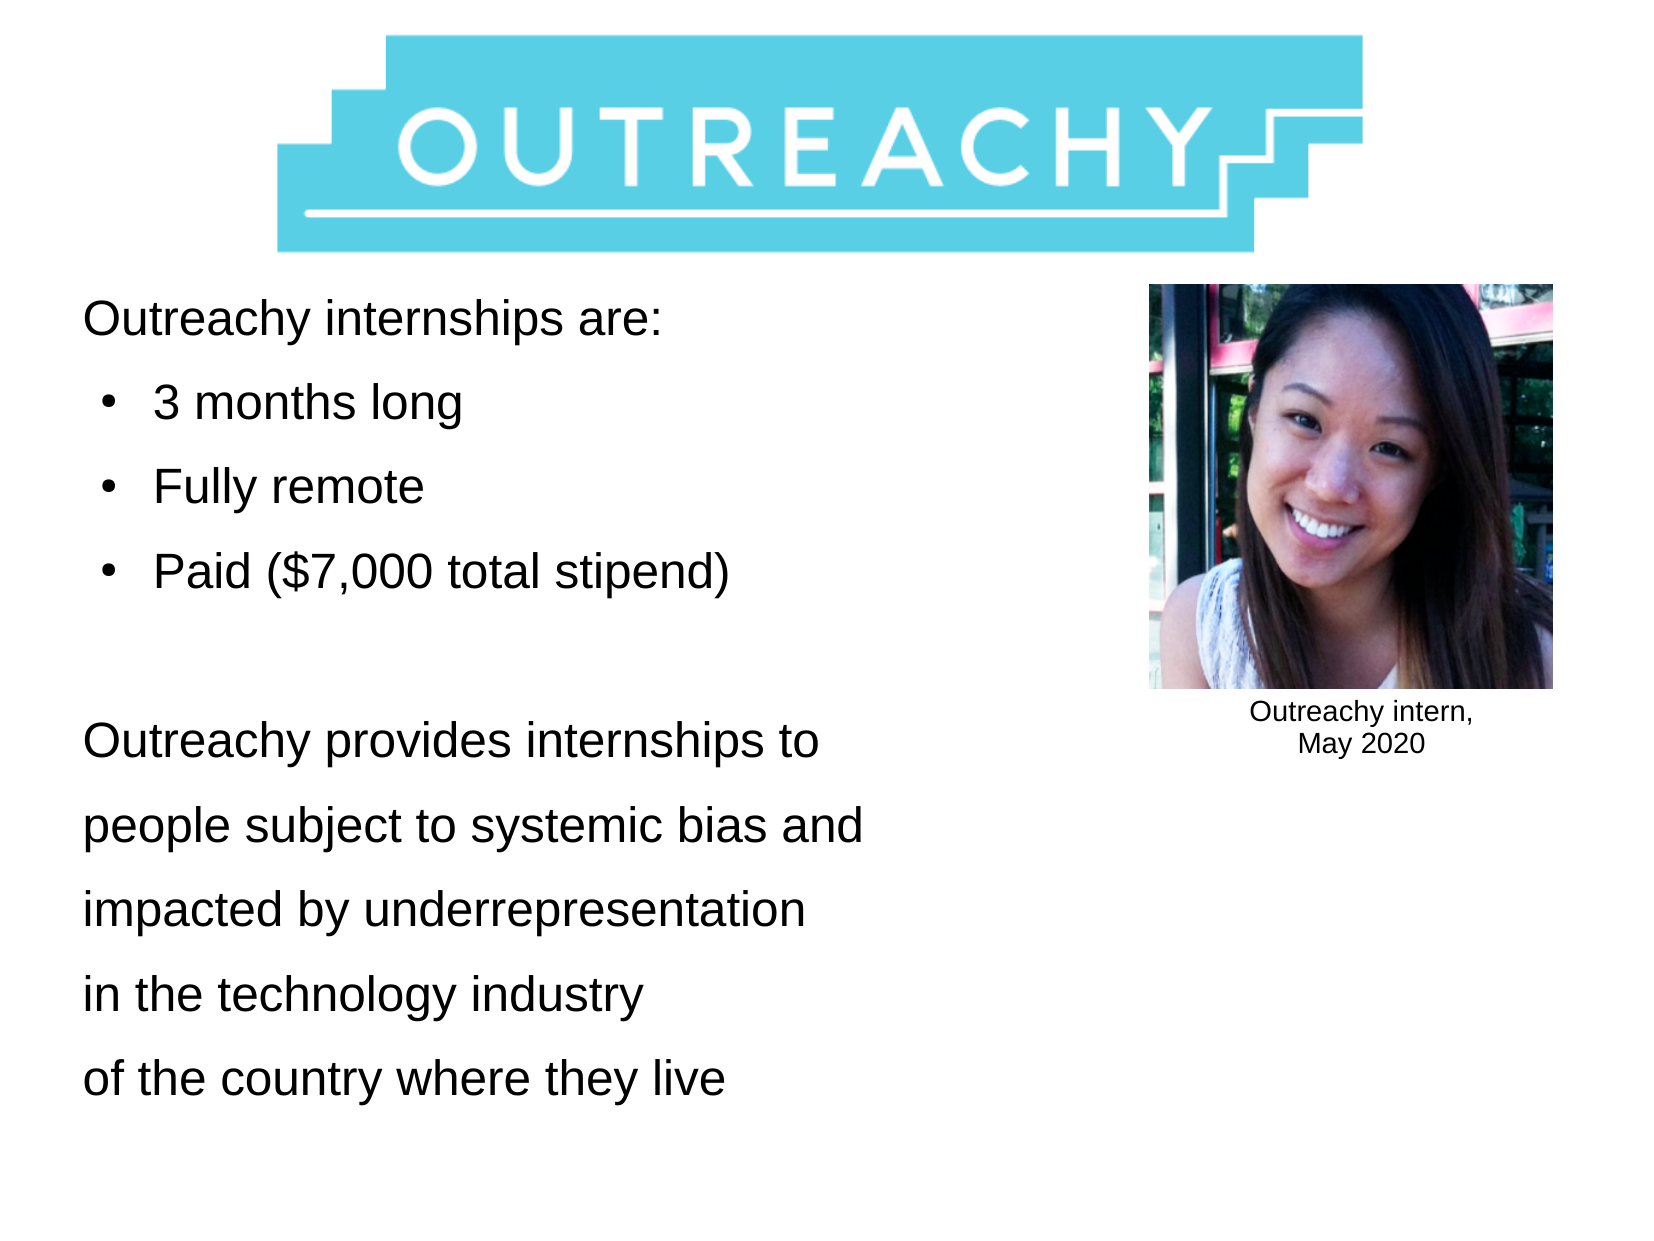

# Outreachy internships are:
3 months long
Fully remote
Paid ($7,000 total stipend)
Outreachy provides internships to
people subject to systemic bias and
impacted by underrepresentation
in the technology industry
of the country where they live
Outreachy intern,
May 2020